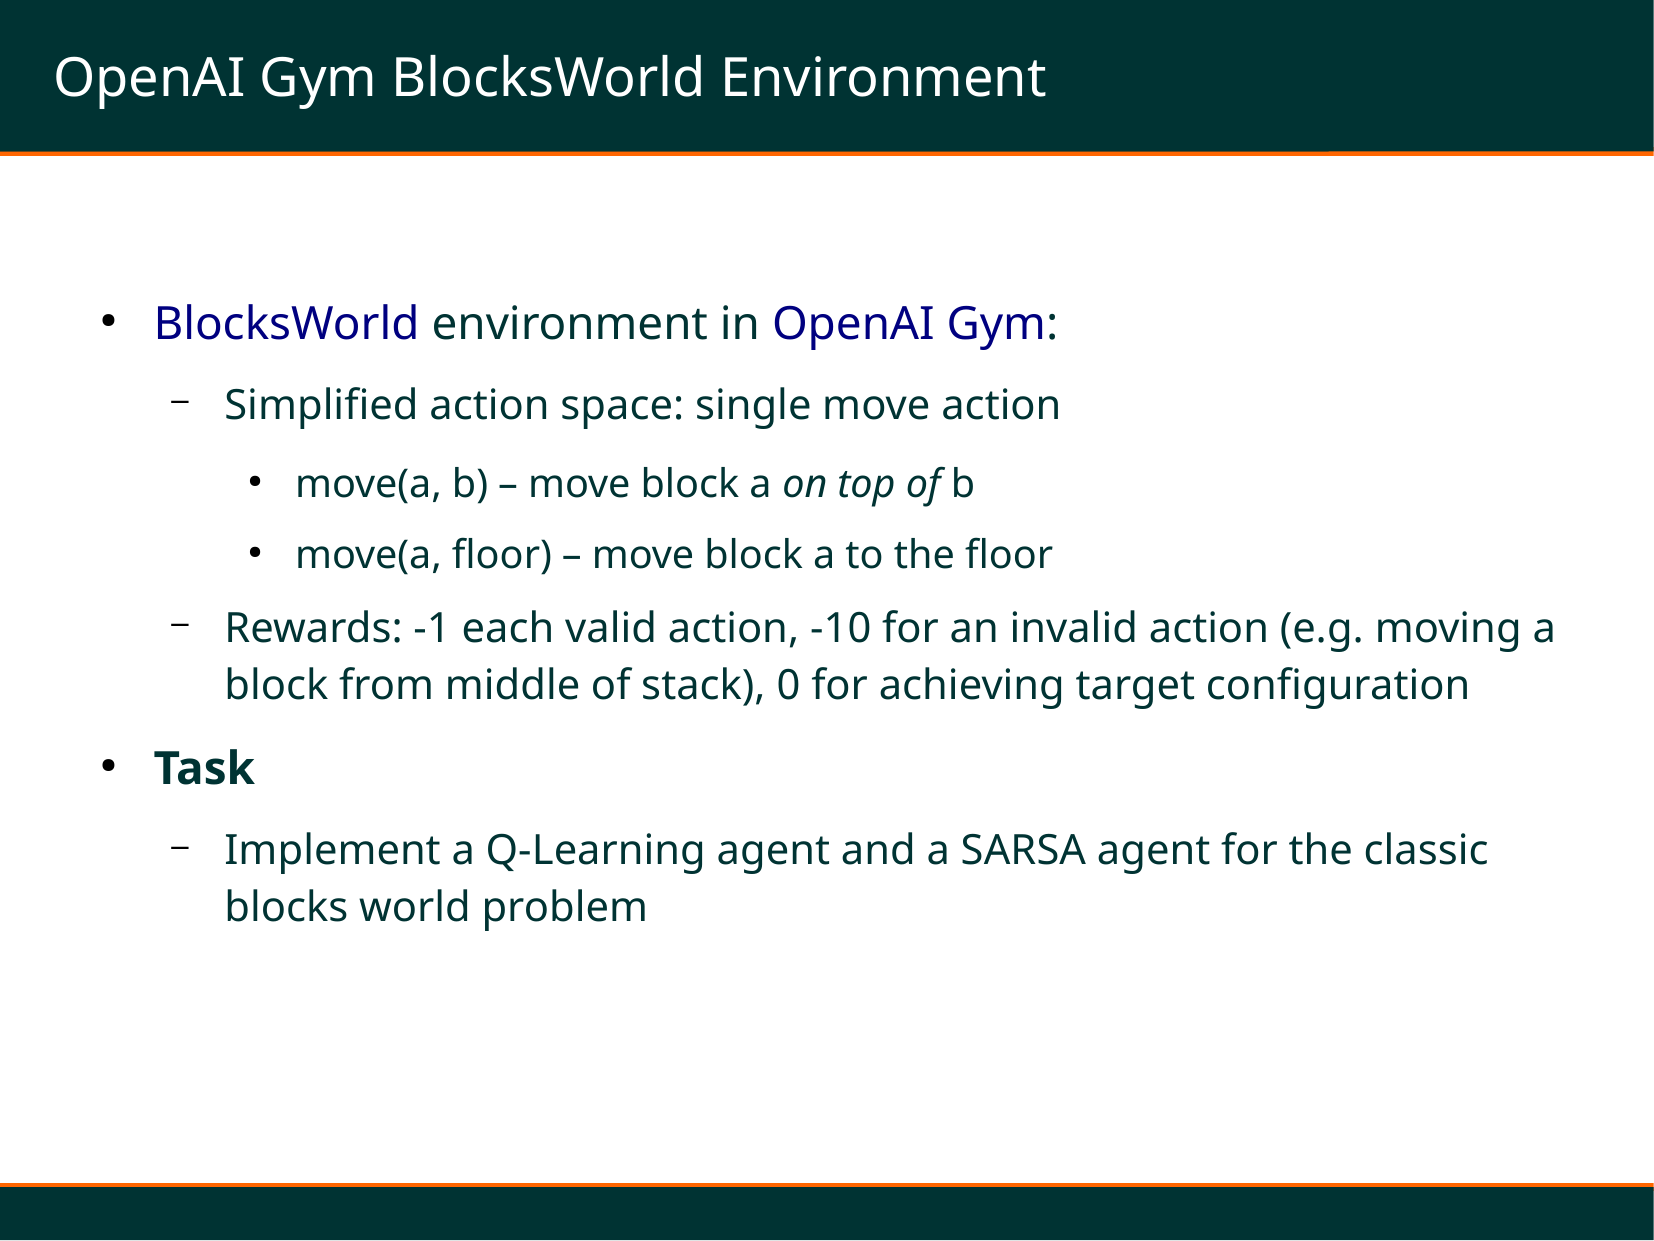

# OpenAI Gym BlocksWorld Environment
BlocksWorld environment in OpenAI Gym:
Simplified action space: single move action
move(a, b) – move block a on top of b
move(a, floor) – move block a to the floor
Rewards: -1 each valid action, -10 for an invalid action (e.g. moving a block from middle of stack), 0 for achieving target configuration
Task
Implement a Q-Learning agent and a SARSA agent for the classic blocks world problem